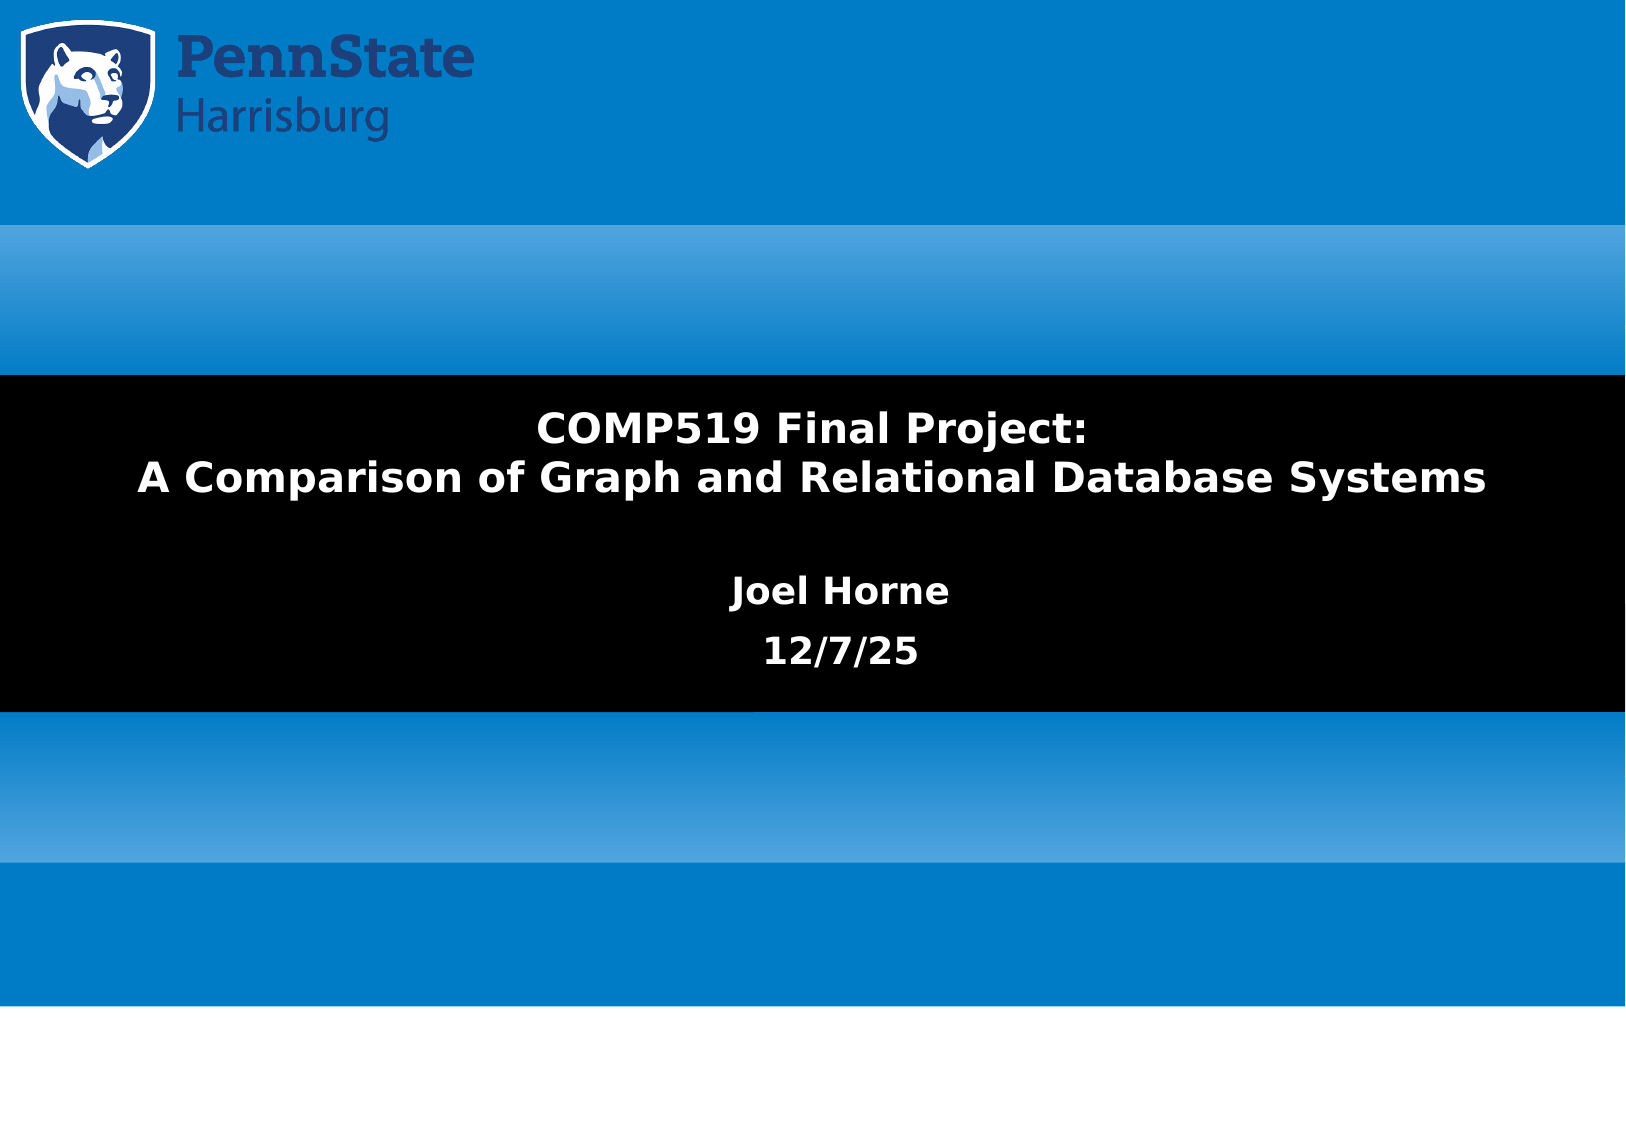

# COMP519 Final Project: A Comparison of Graph and Relational Database Systems
Joel Horne
12/7/25